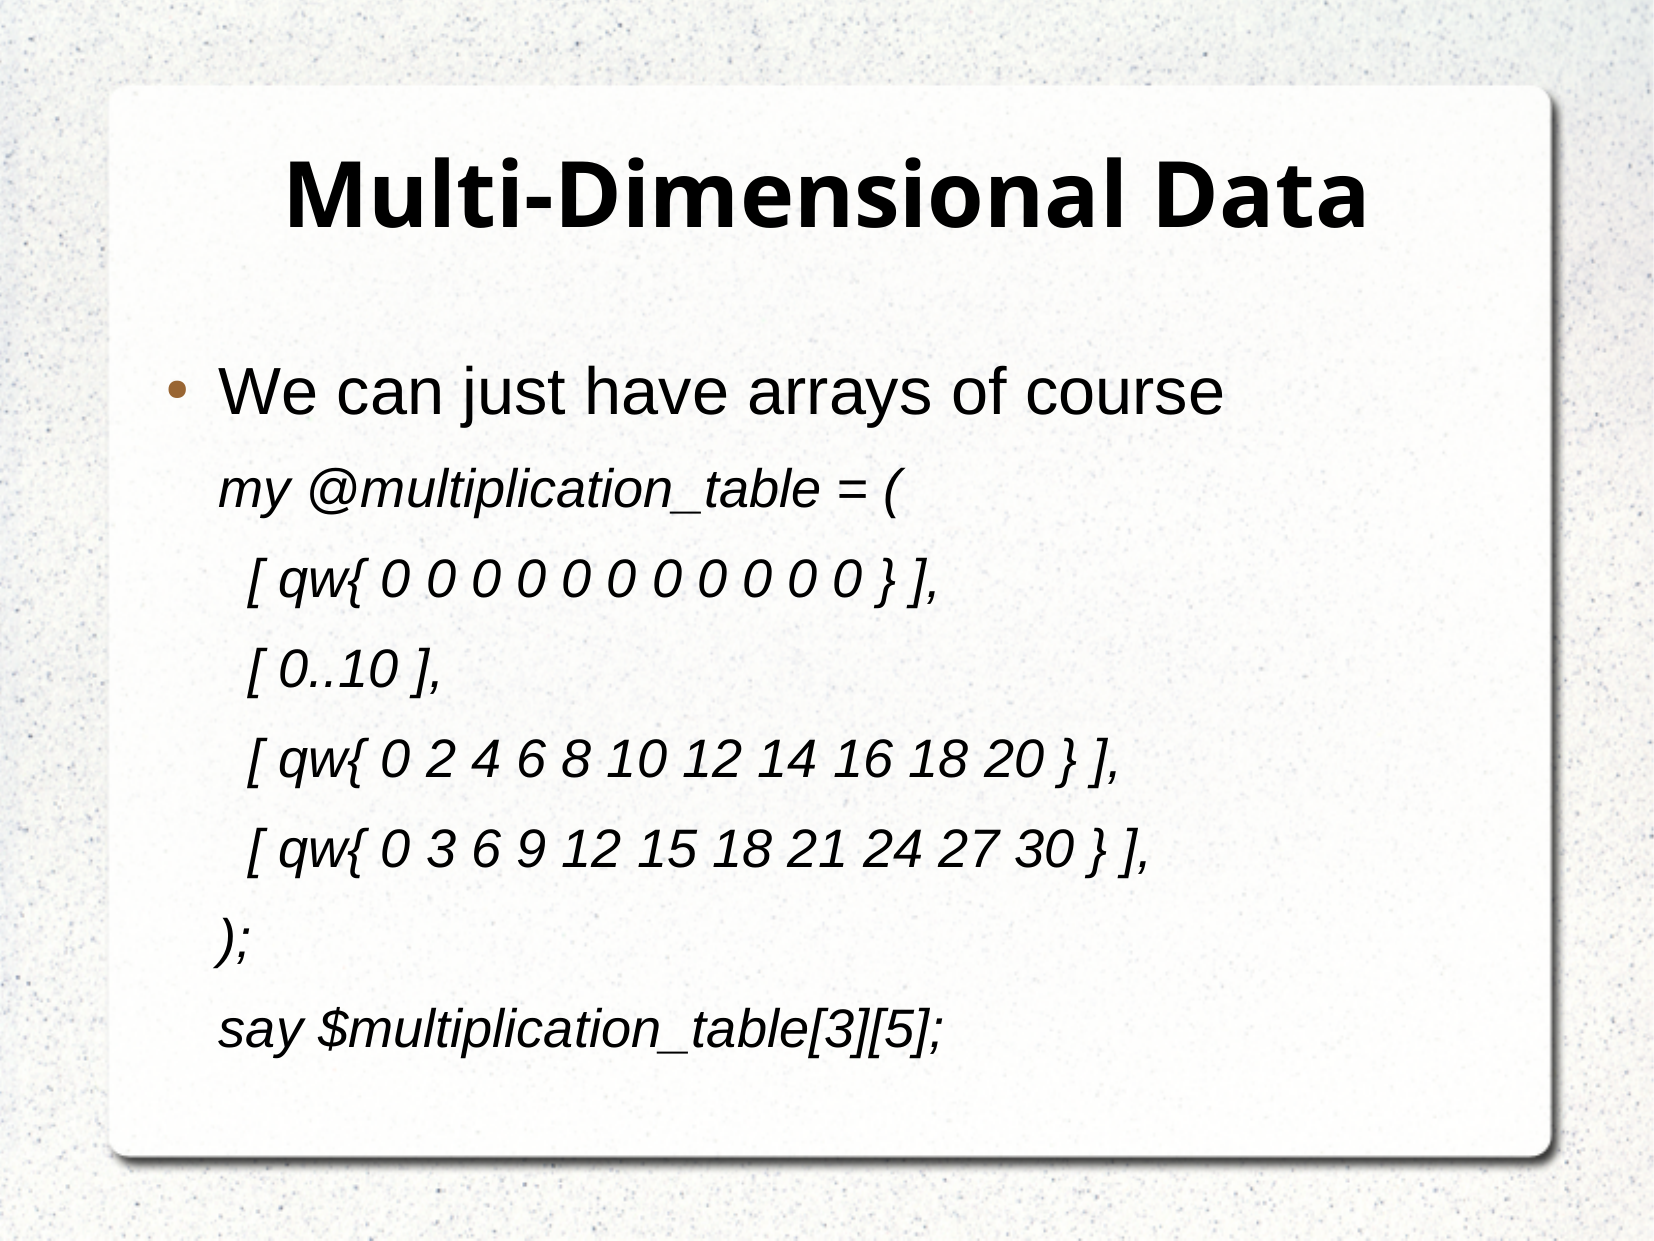

# Multi-Dimensional Data
We can just have arrays of course
my @multiplication_table = (
 [ qw{ 0 0 0 0 0 0 0 0 0 0 0 } ],
 [ 0..10 ],
 [ qw{ 0 2 4 6 8 10 12 14 16 18 20 } ],
 [ qw{ 0 3 6 9 12 15 18 21 24 27 30 } ],
);
say $multiplication_table[3][5];